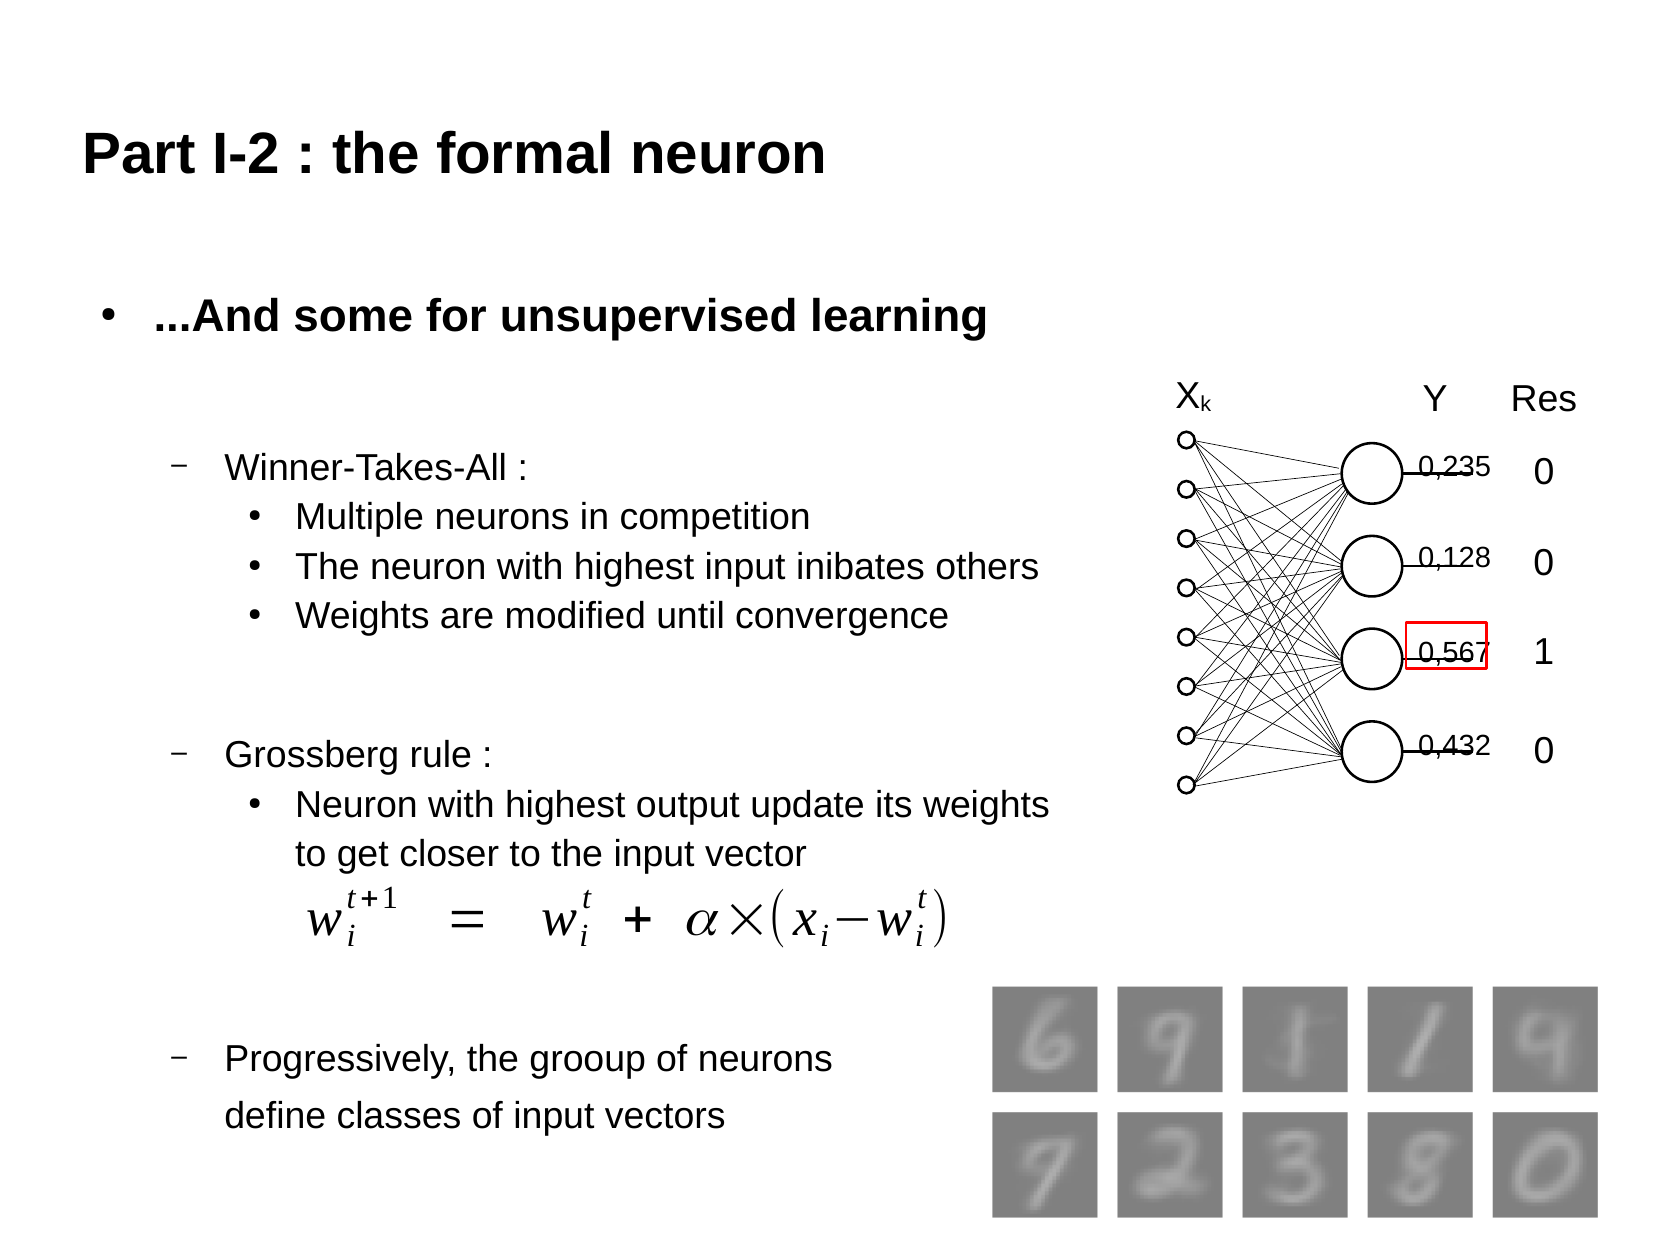

# Part I-2 : the formal neuron
...And some for unsupervised learning
Winner-Takes-All :
Multiple neurons in competition
The neuron with highest input inibates others
Weights are modified until convergence
Grossberg rule :
Neuron with highest output update its weights
to get closer to the input vector
Progressively, the grooup of neurons
define classes of input vectors
Xk
Y
Res
0,235
0
0,128
0
1
0,567
0,432
0